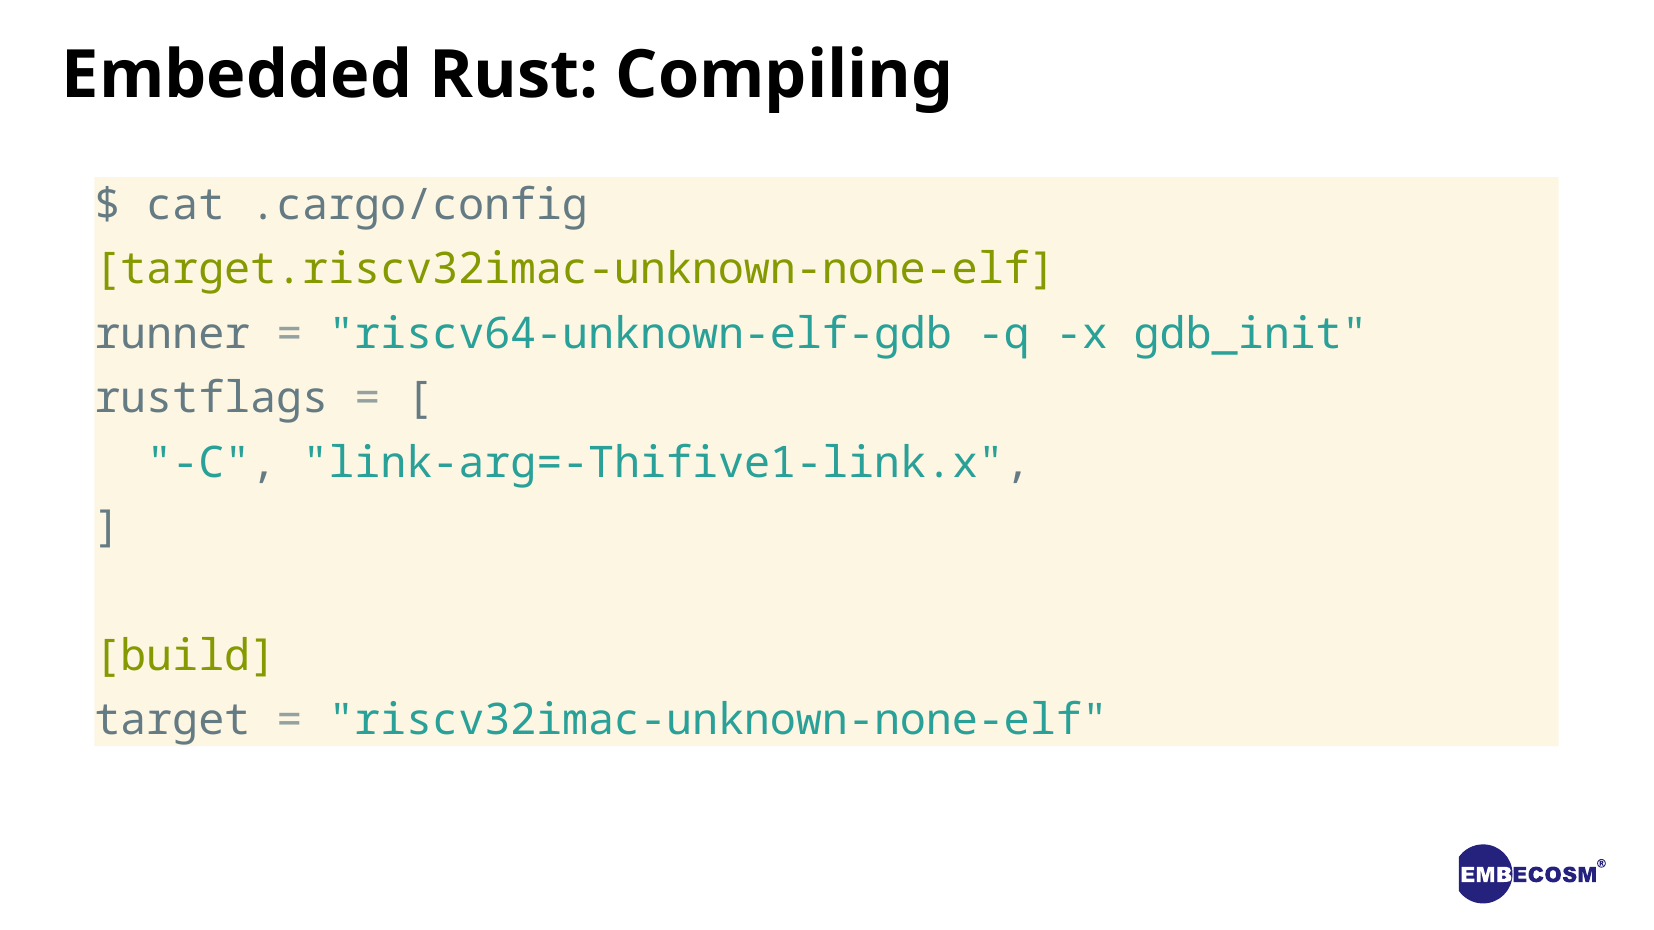

# Embedded Rust: Compiling
$ cat .cargo/config
[target.riscv32imac-unknown-none-elf]
runner = "riscv64-unknown-elf-gdb -q -x gdb_init"
rustflags = [
 "-C", "link-arg=-Thifive1-link.x",
]
[build]
target = "riscv32imac-unknown-none-elf"